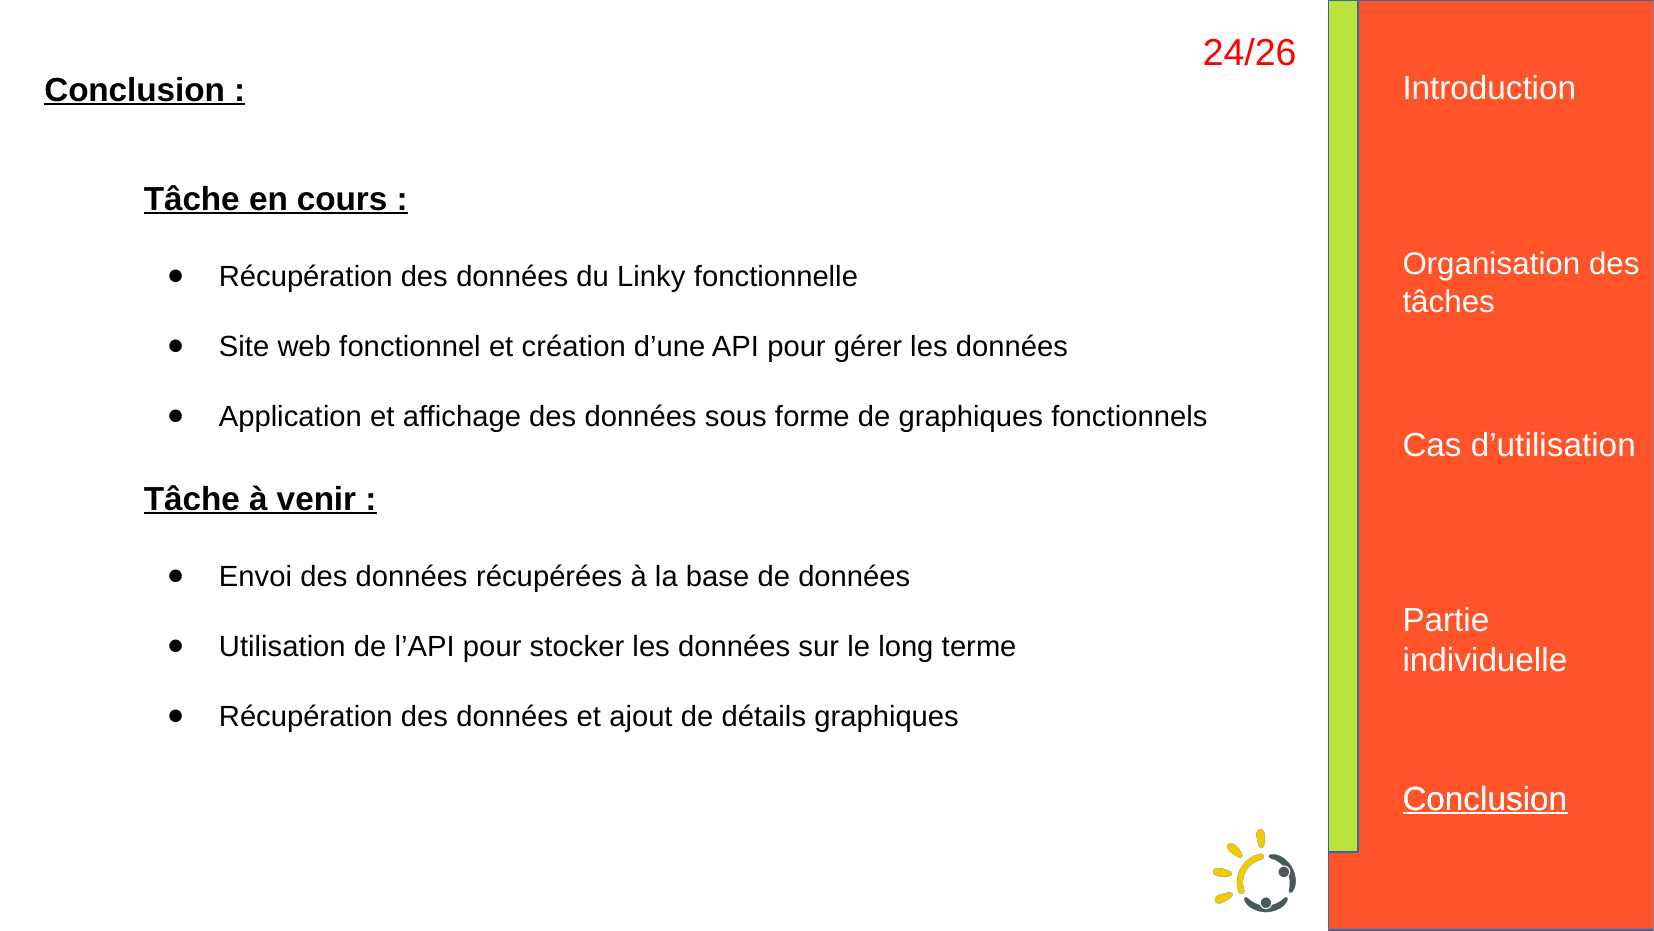

Conclusion :
Tâche en cours :
Récupération des données du Linky fonctionnelle
Site web fonctionnel et création d’une API pour gérer les données
Application et affichage des données sous forme de graphiques fonctionnels
Tâche à venir :
Envoi des données récupérées à la base de données
Utilisation de l’API pour stocker les données sur le long terme
Récupération des données et ajout de détails graphiques
Conclusion